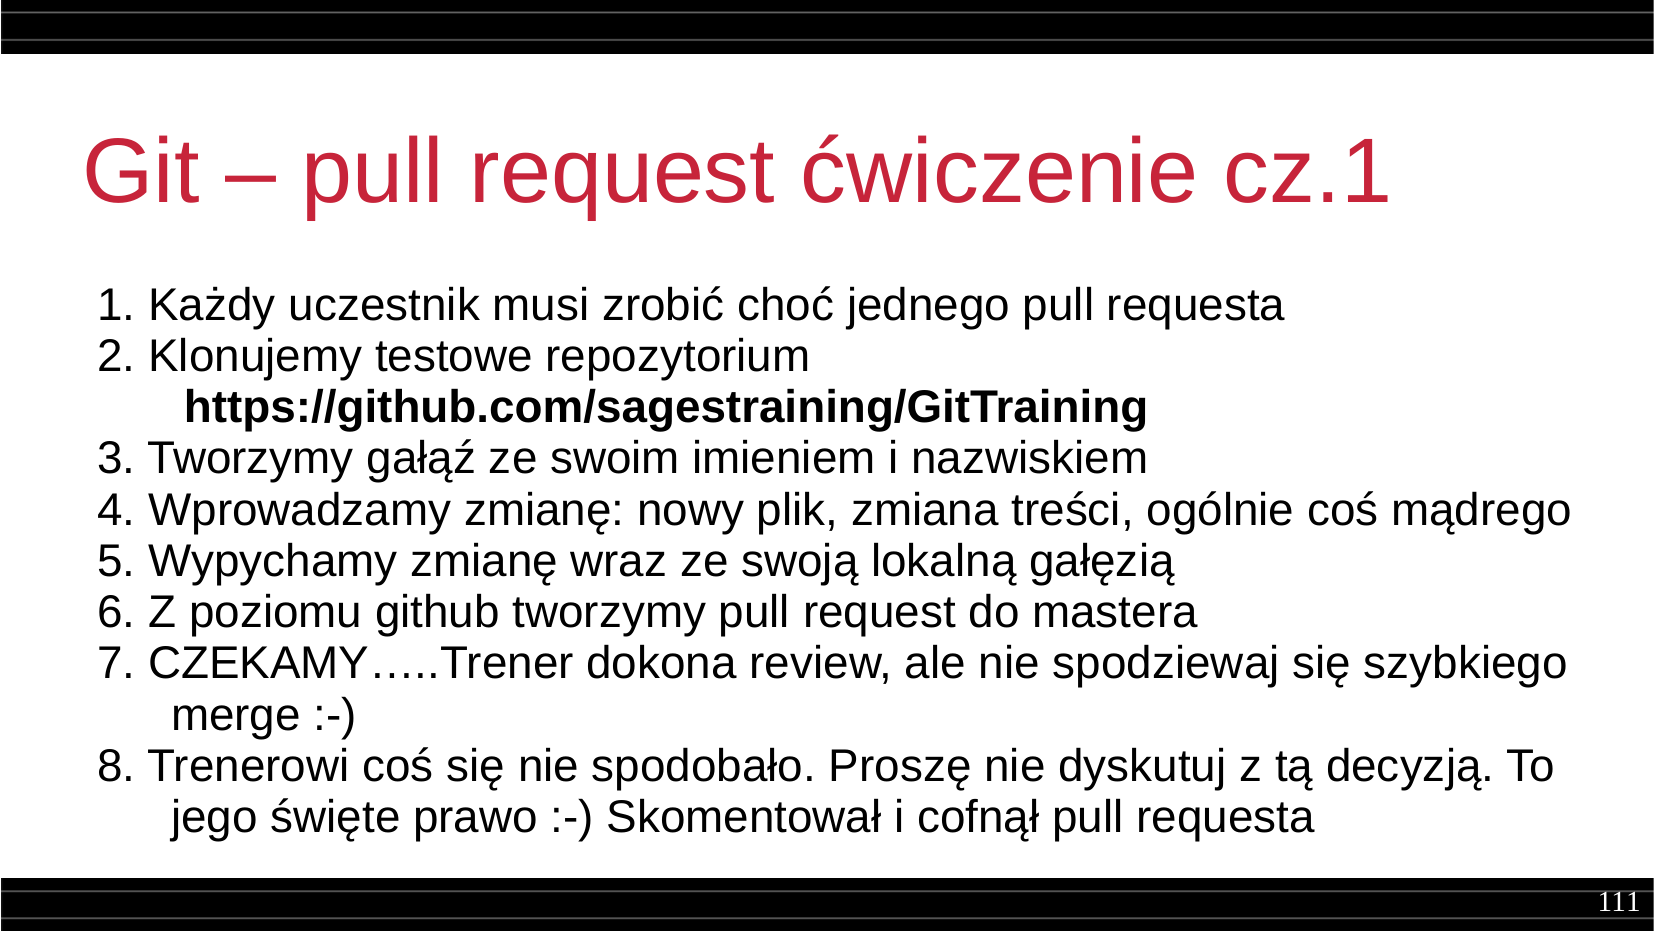

# Git – pull request ćwiczenie cz.1
1. Każdy uczestnik musi zrobić choć jednego pull requesta
2. Klonujemy testowe repozytorium
	 https://github.com/sagestraining/GitTraining
3. Tworzymy gałąź ze swoim imieniem i nazwiskiem
4. Wprowadzamy zmianę: nowy plik, zmiana treści, ogólnie coś mądrego
5. Wypychamy zmianę wraz ze swoją lokalną gałęzią
6. Z poziomu github tworzymy pull request do mastera
7. CZEKAMY…..Trener dokona review, ale nie spodziewaj się szybkiego 	merge :-)
8. Trenerowi coś się nie spodobało. Proszę nie dyskutuj z tą decyzją. To 		jego święte prawo :-) Skomentował i cofnął pull requesta